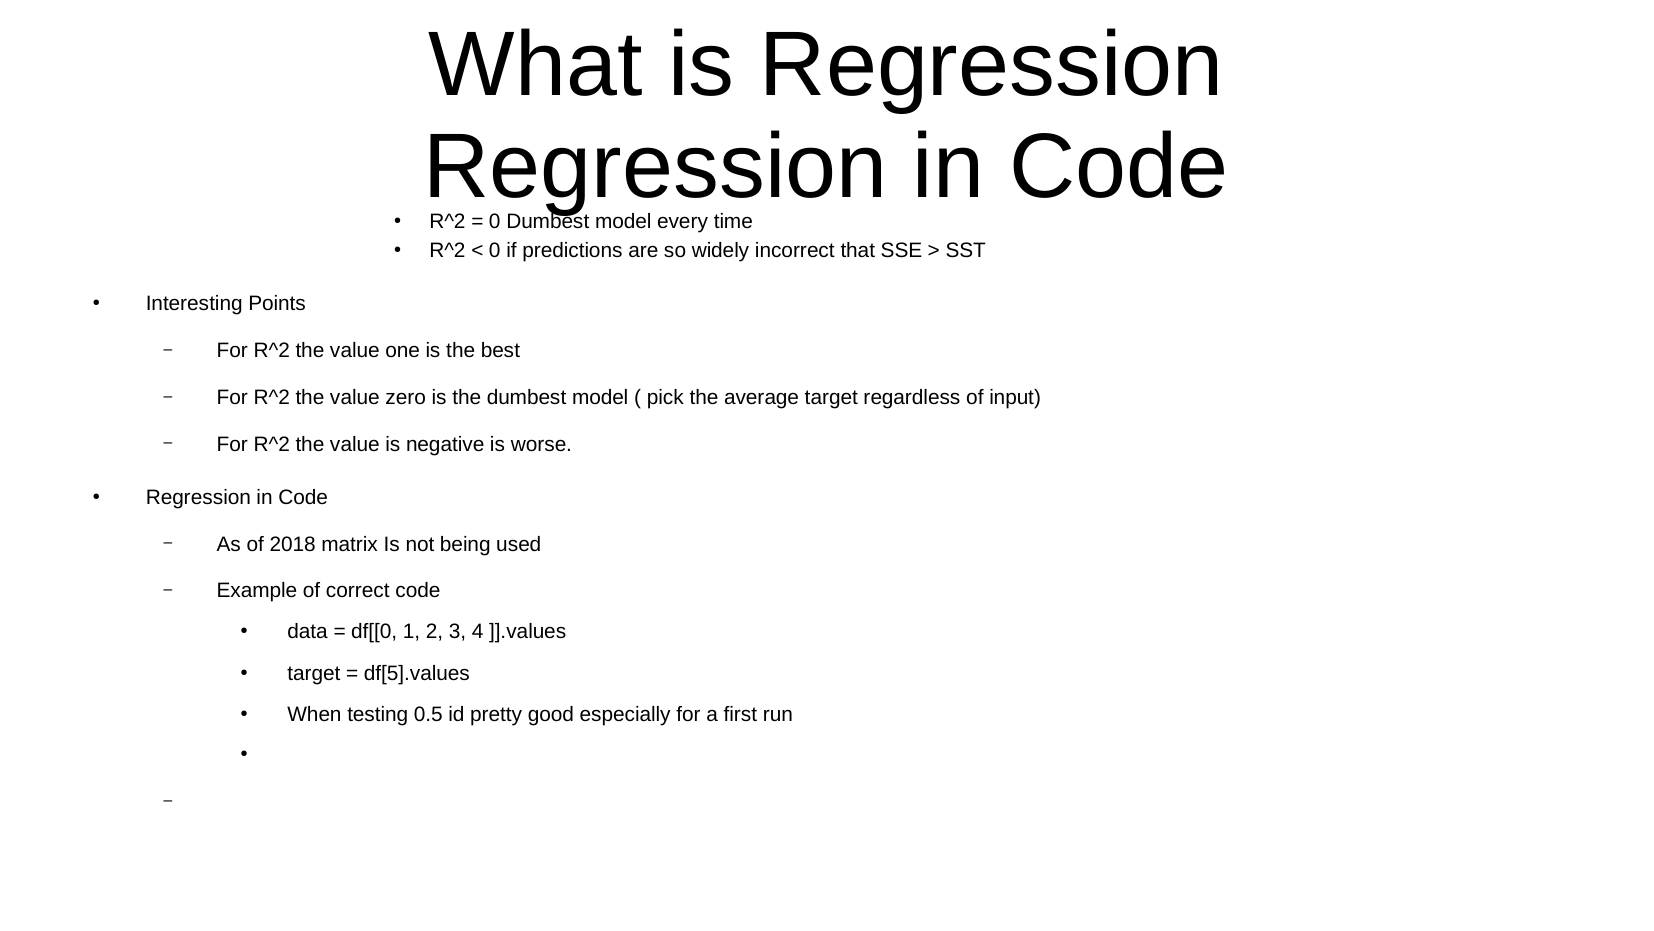

# What is Regression Regression in Code
R^2 = 0 Dumbest model every time
R^2 < 0 if predictions are so widely incorrect that SSE > SST
Interesting Points
For R^2 the value one is the best
For R^2 the value zero is the dumbest model ( pick the average target regardless of input)
For R^2 the value is negative is worse.
Regression in Code
As of 2018 matrix Is not being used
Example of correct code
data = df[[0, 1, 2, 3, 4 ]].values
target = df[5].values
When testing 0.5 id pretty good especially for a first run